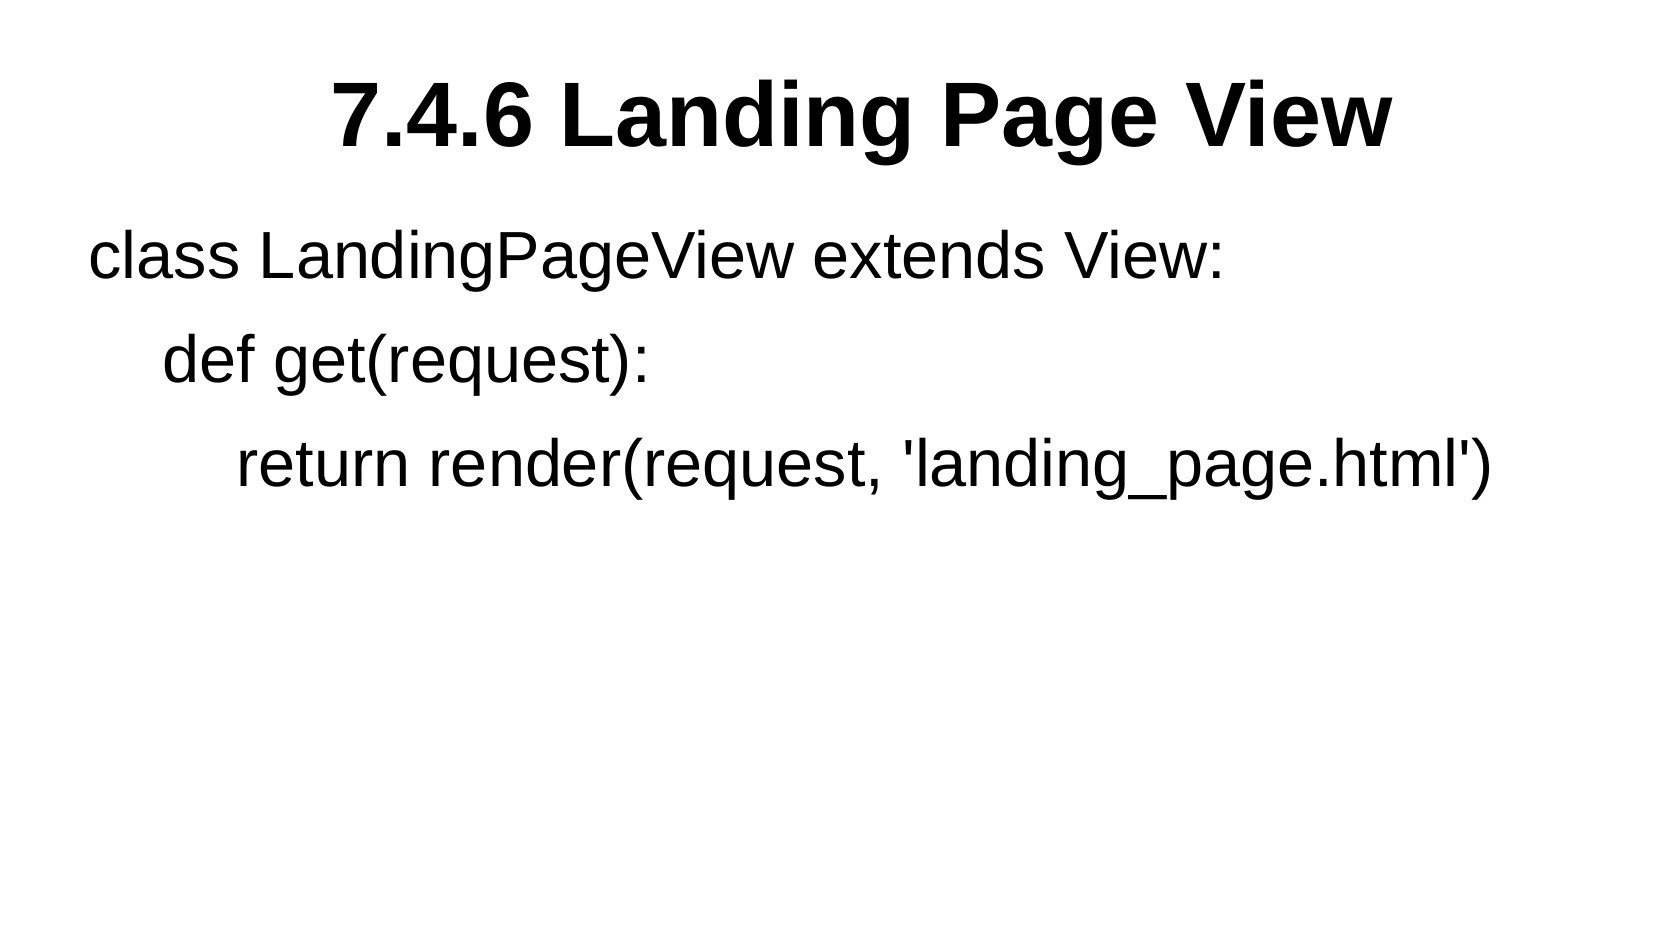

# 7.4.6 Landing Page View
class LandingPageView extends View:
 def get(request):
 return render(request, 'landing_page.html')